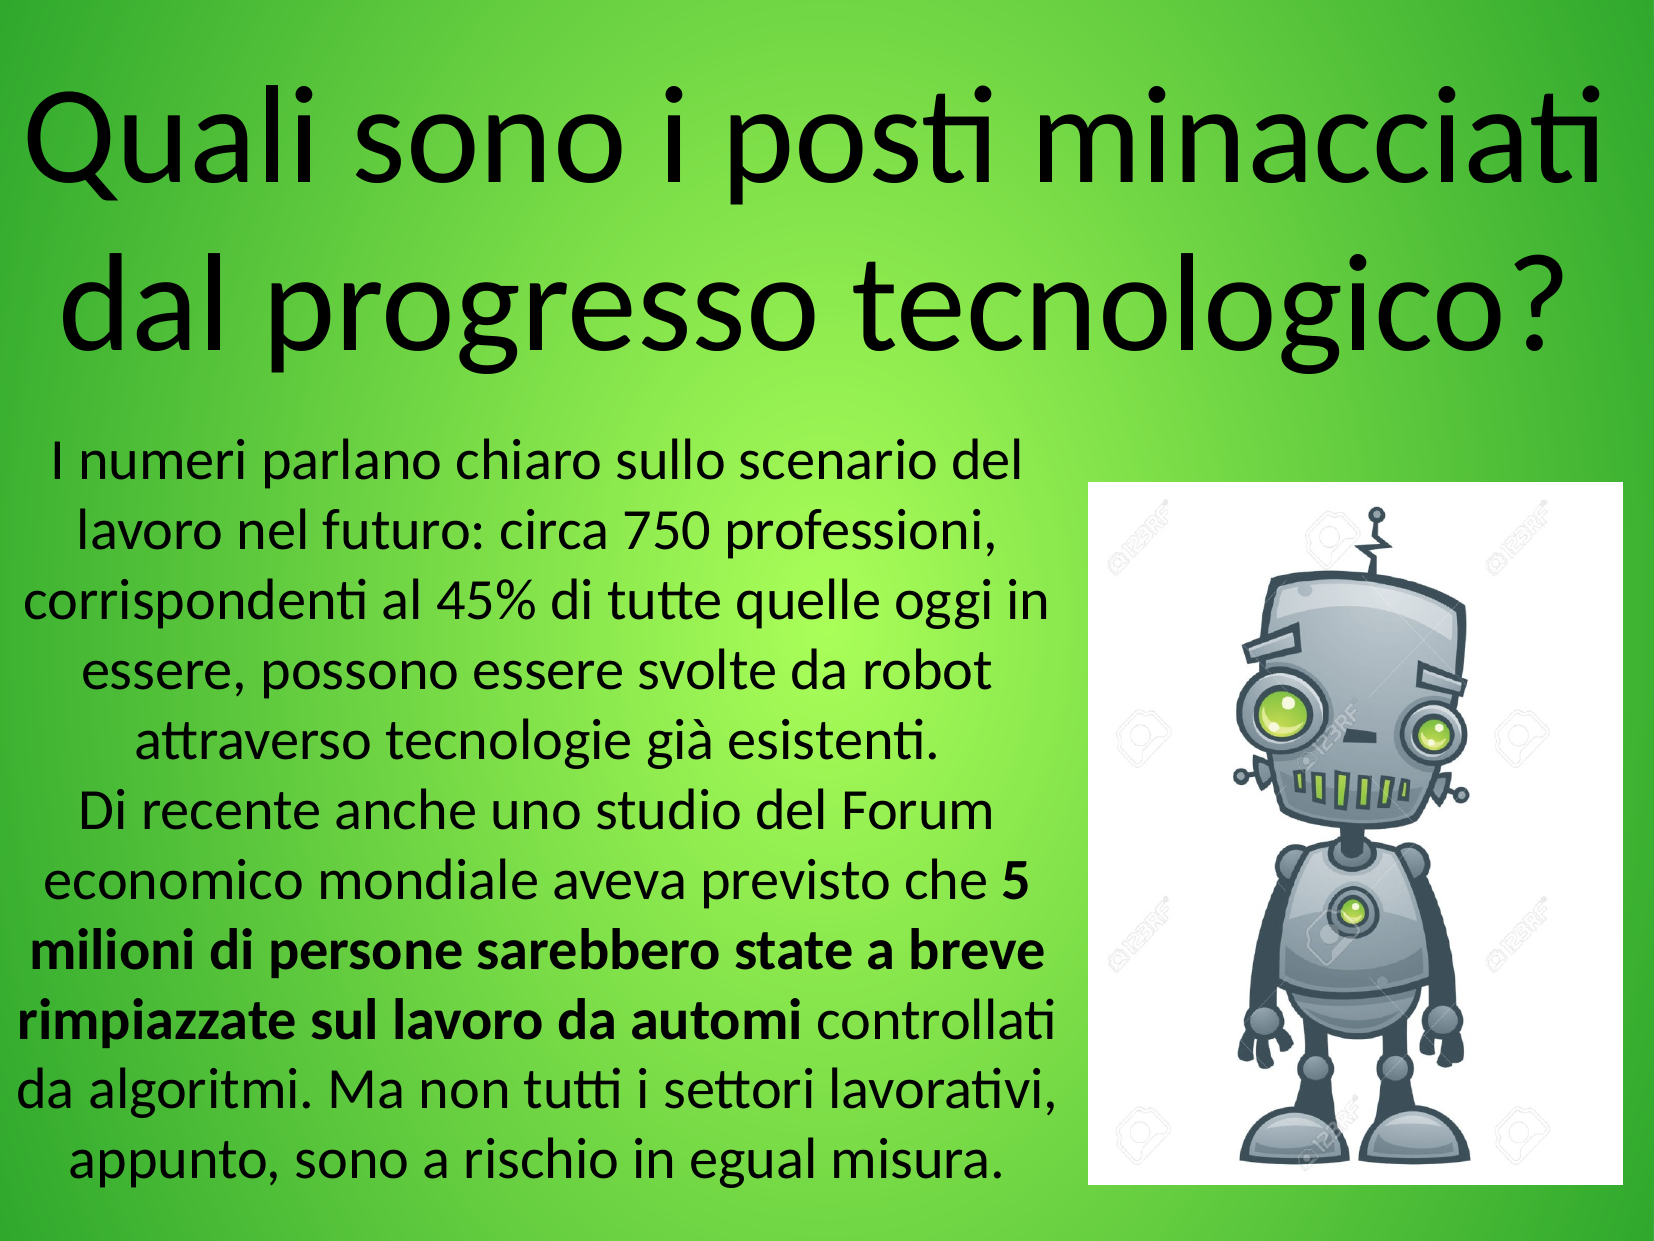

# Quali sono i posti minacciati dal progresso tecnologico?
I numeri parlano chiaro sullo scenario del lavoro nel futuro: circa 750 professioni, corrispondenti al 45% di tutte quelle oggi in essere, possono essere svolte da robot attraverso tecnologie già esistenti.
Di recente anche uno studio del Forum economico mondiale aveva previsto che 5 milioni di persone sarebbero state a breve rimpiazzate sul lavoro da automi controllati da algoritmi. Ma non tutti i settori lavorativi, appunto, sono a rischio in egual misura.